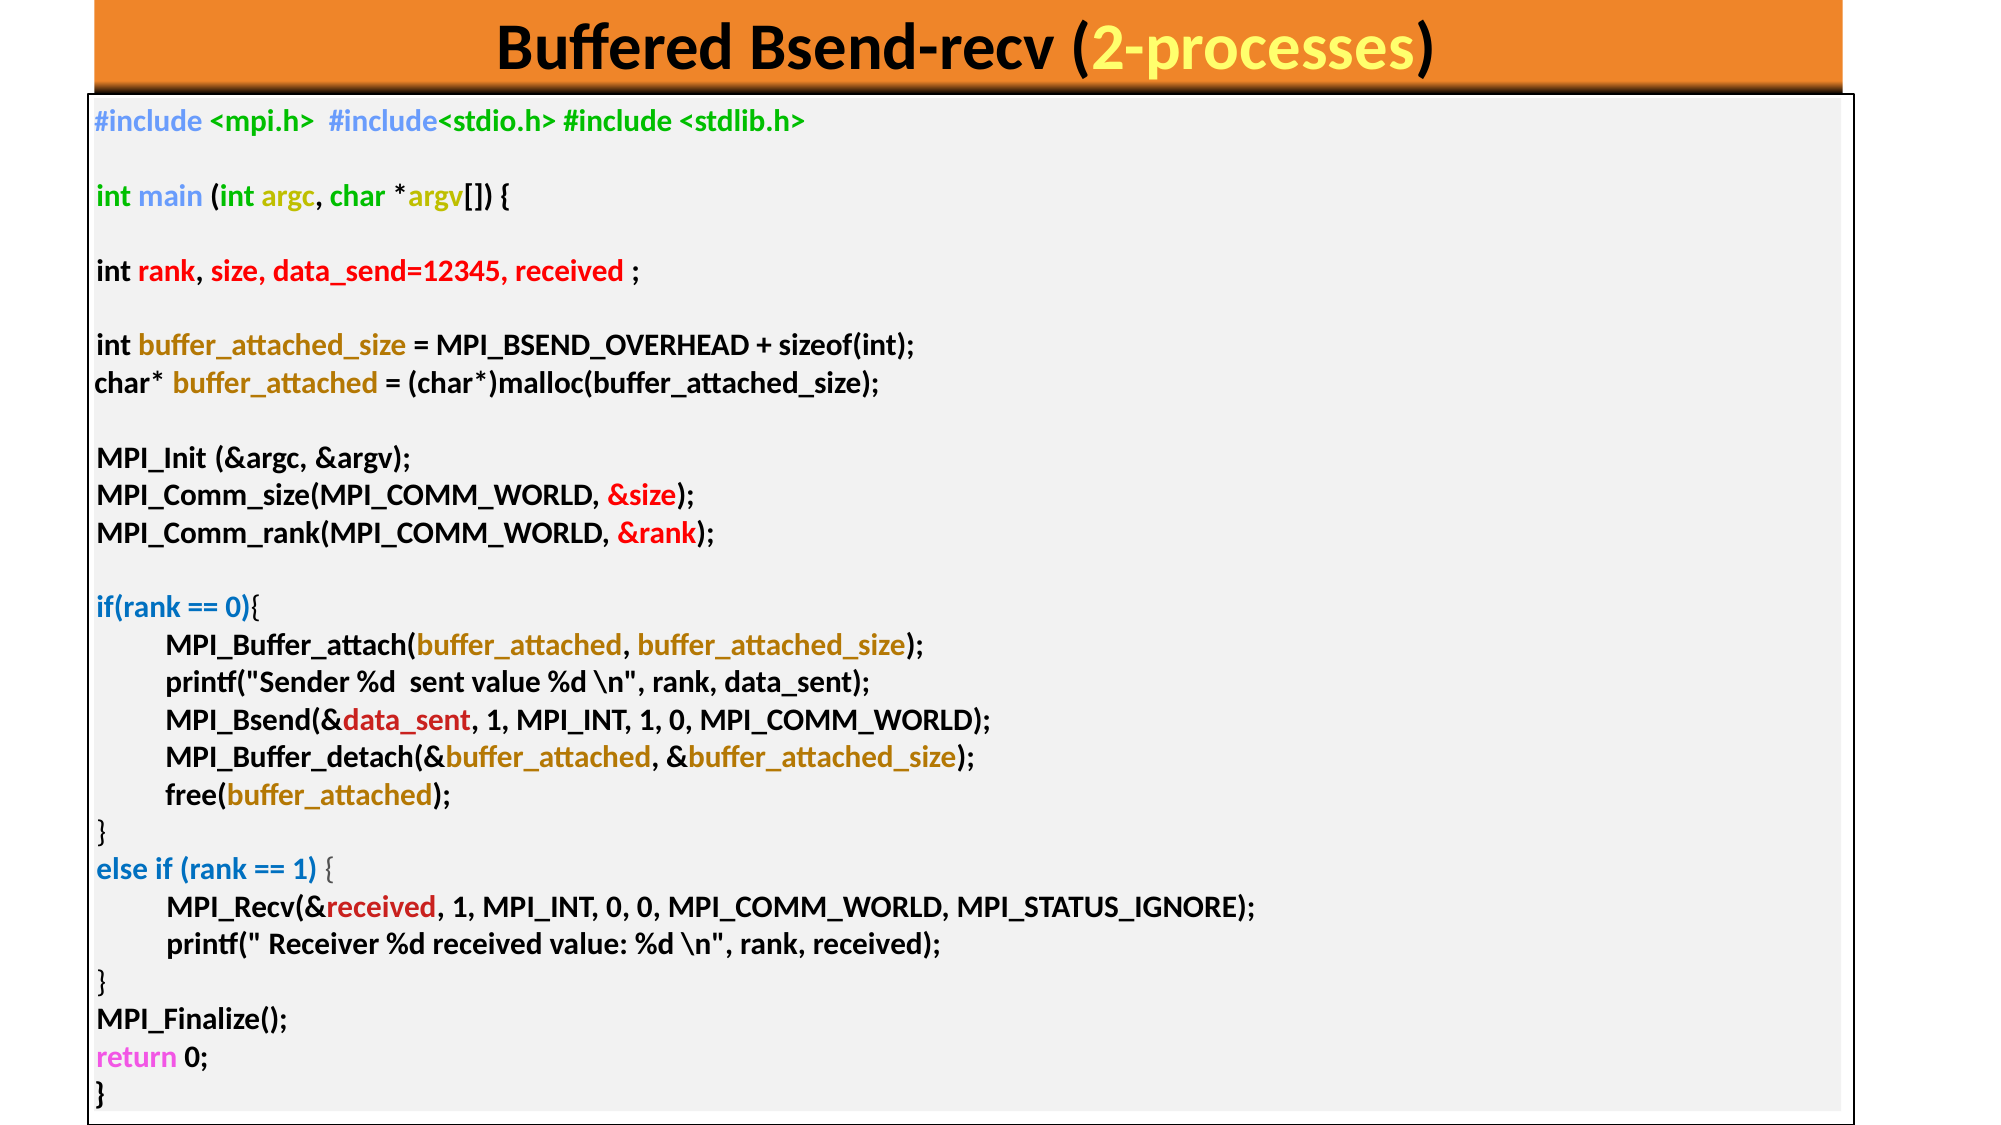

# Buffered Bsend-recv (2-processes)
#include <mpi.h> #include<stdio.h> #include <stdlib.h>
int main (int argc, char *argv[]) {
int rank, size, data_send=12345, received ;
int buffer_attached_size = MPI_BSEND_OVERHEAD + sizeof(int);
char* buffer_attached = (char*)malloc(buffer_attached_size);
MPI_Init (&argc, &argv);
MPI_Comm_size(MPI_COMM_WORLD, &size);
MPI_Comm_rank(MPI_COMM_WORLD, &rank);
if(rank == 0){
 MPI_Buffer_attach(buffer_attached, buffer_attached_size);
 printf("Sender %d sent value %d \n", rank, data_sent);
 MPI_Bsend(&data_sent, 1, MPI_INT, 1, 0, MPI_COMM_WORLD);
 MPI_Buffer_detach(&buffer_attached, &buffer_attached_size);
 free(buffer_attached);
}
else if (rank == 1) {
 MPI_Recv(&received, 1, MPI_INT, 0, 0, MPI_COMM_WORLD, MPI_STATUS_IGNORE);
 printf(" Receiver %d received value: %d \n", rank, received);
}
MPI_Finalize();
return 0;
}